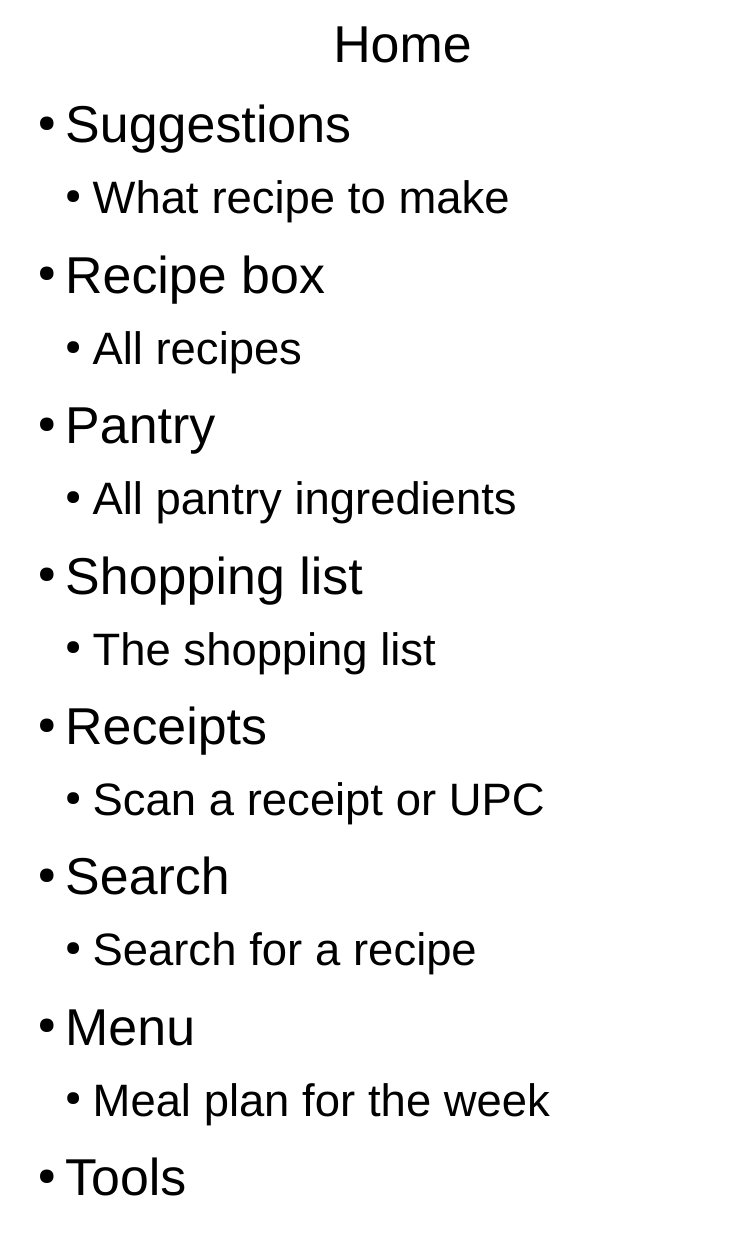

# Home
Suggestions
What recipe to make
Recipe box
All recipes
Pantry
All pantry ingredients
Shopping list
The shopping list
Receipts
Scan a receipt or UPC
Search
Search for a recipe
Menu
Meal plan for the week
Tools